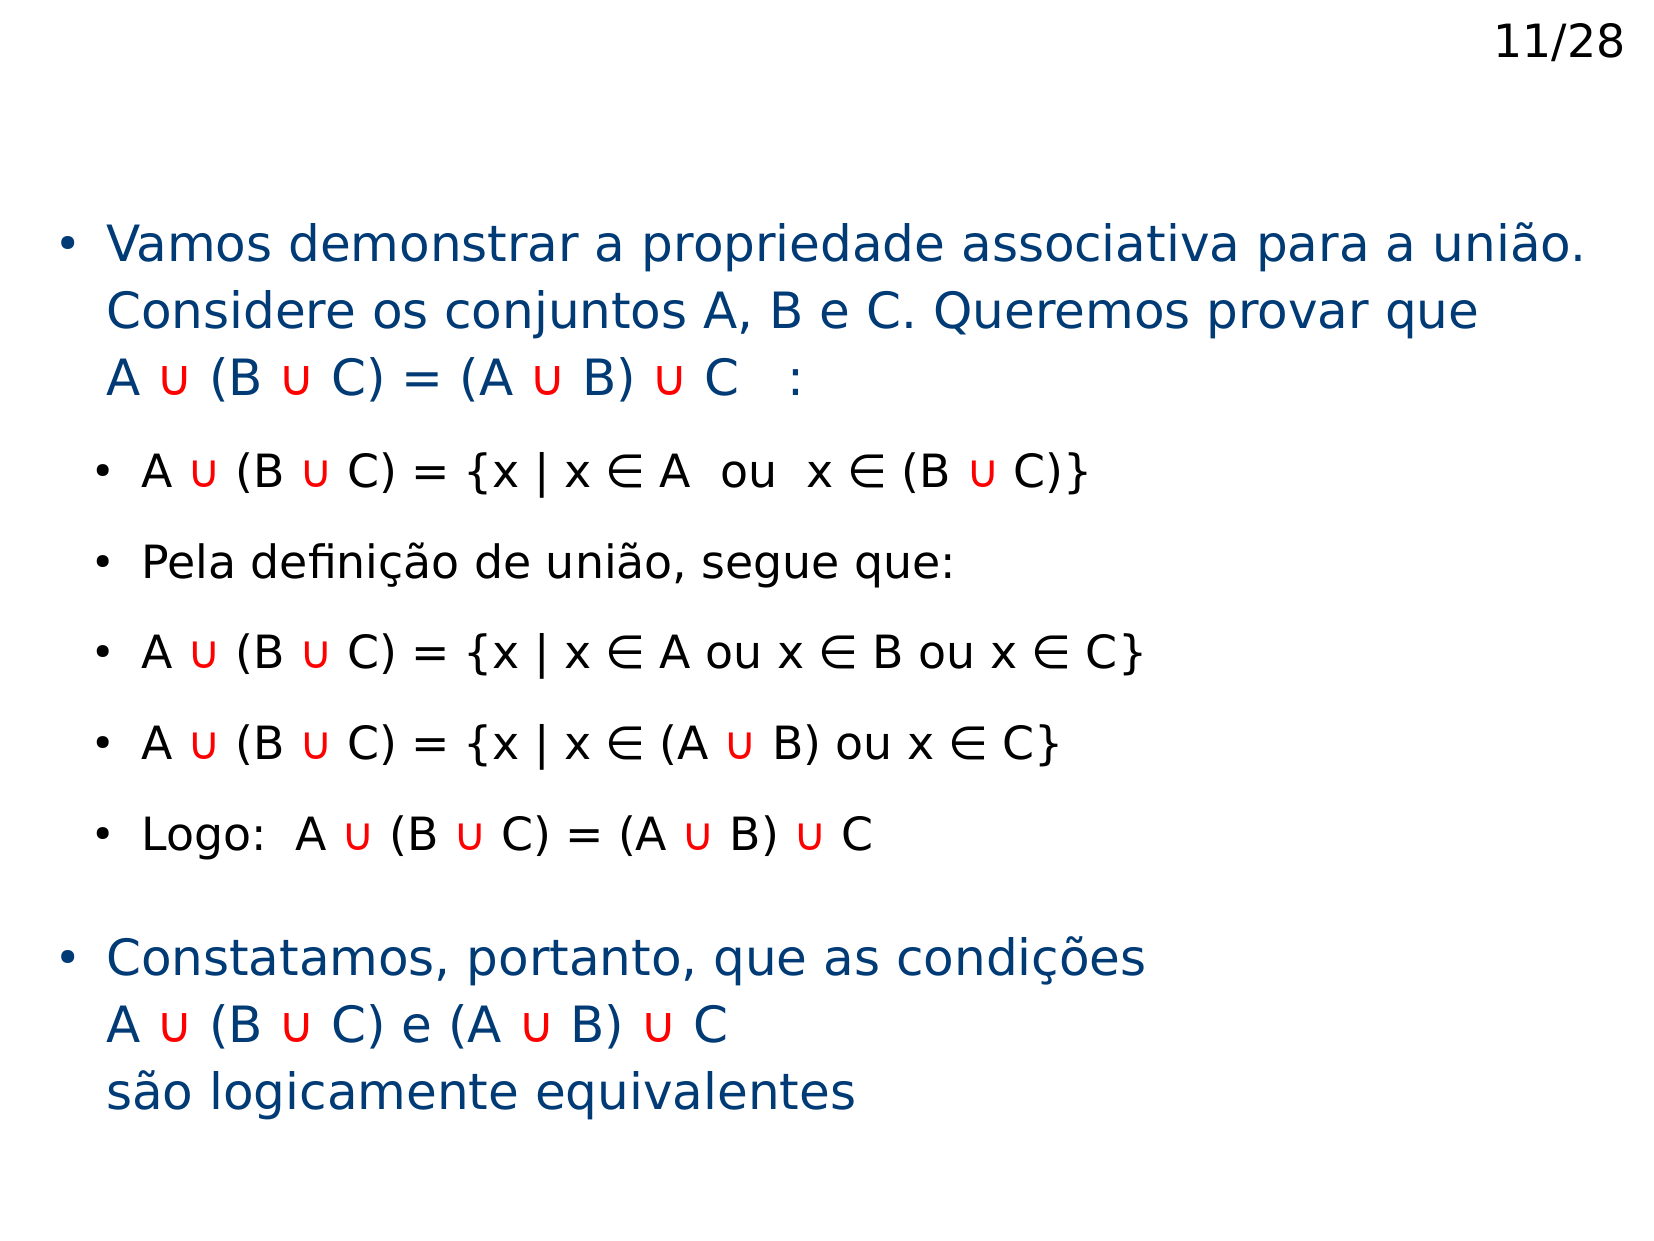

11
#
Vamos demonstrar a propriedade associativa para a união. Considere os conjuntos A, B e C. Queremos provar que
A ∪ (B ∪ C) = (A ∪ B) ∪ C :
A ∪ (B ∪ C) = {x | x ∈ A ou x ∈ (B ∪ C)}
Pela definição de união, segue que:
A ∪ (B ∪ C) = {x | x ∈ A ou x ∈ B ou x ∈ C}
A ∪ (B ∪ C) = {x | x ∈ (A ∪ B) ou x ∈ C}
Logo: A ∪ (B ∪ C) = (A ∪ B) ∪ C
Constatamos, portanto, que as condições
A ∪ (B ∪ C) e (A ∪ B) ∪ C
são logicamente equivalentes